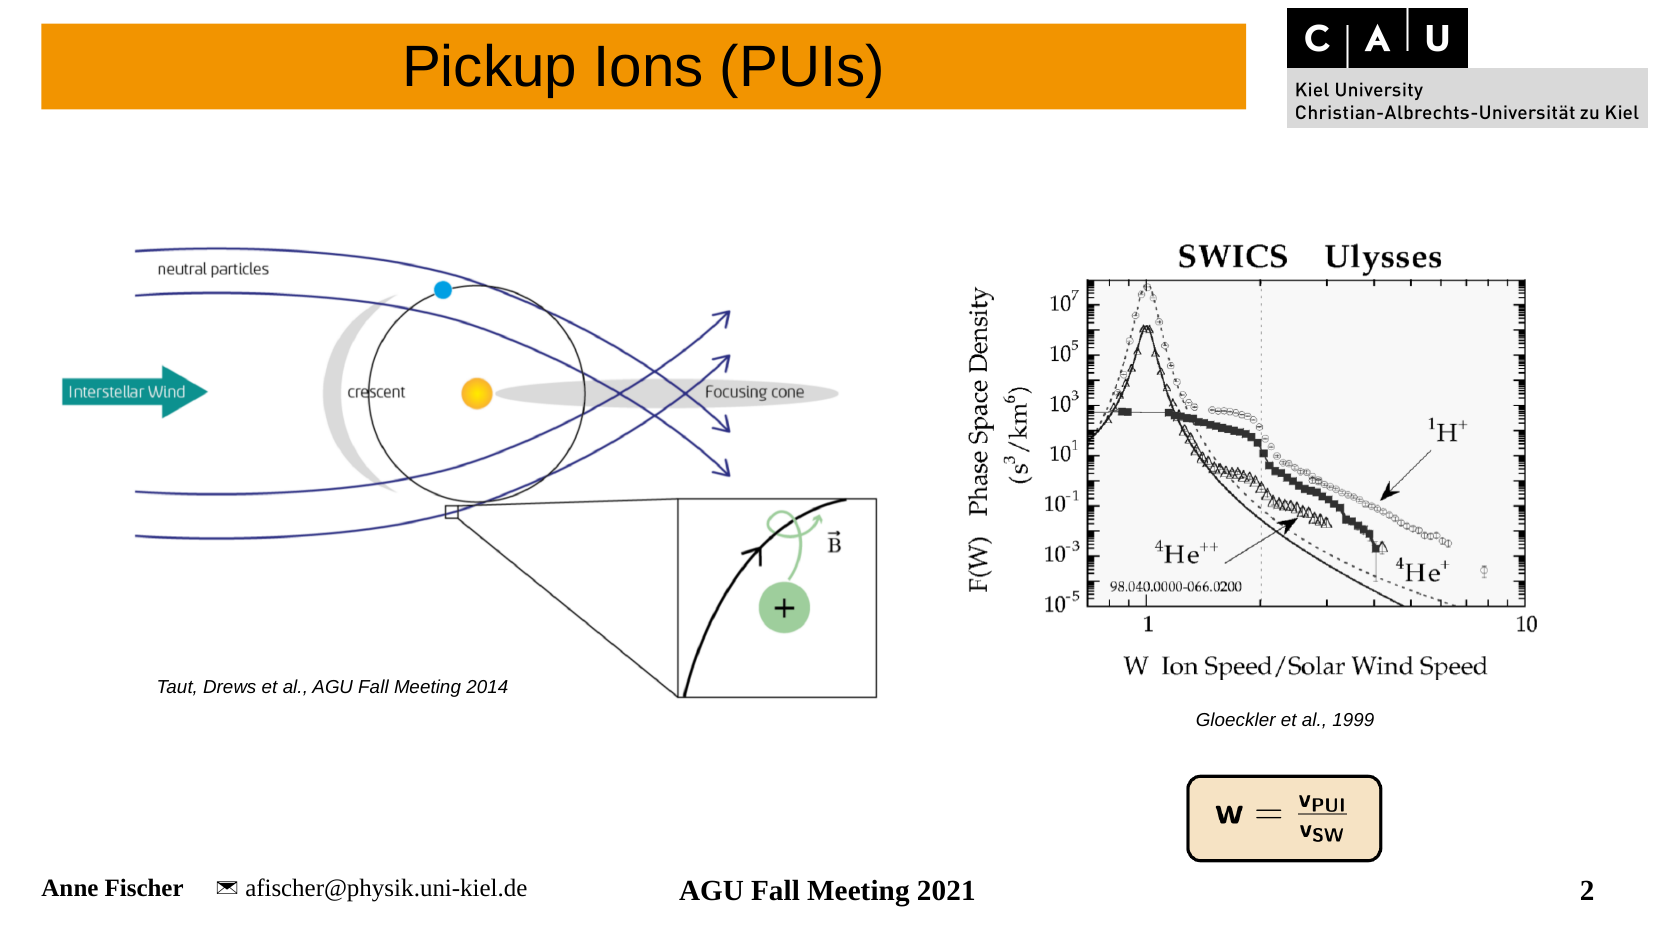

# Pickup Ions (PUIs)
Taut, Drews et al., AGU Fall Meeting 2014
Gloeckler et al., 1999
2